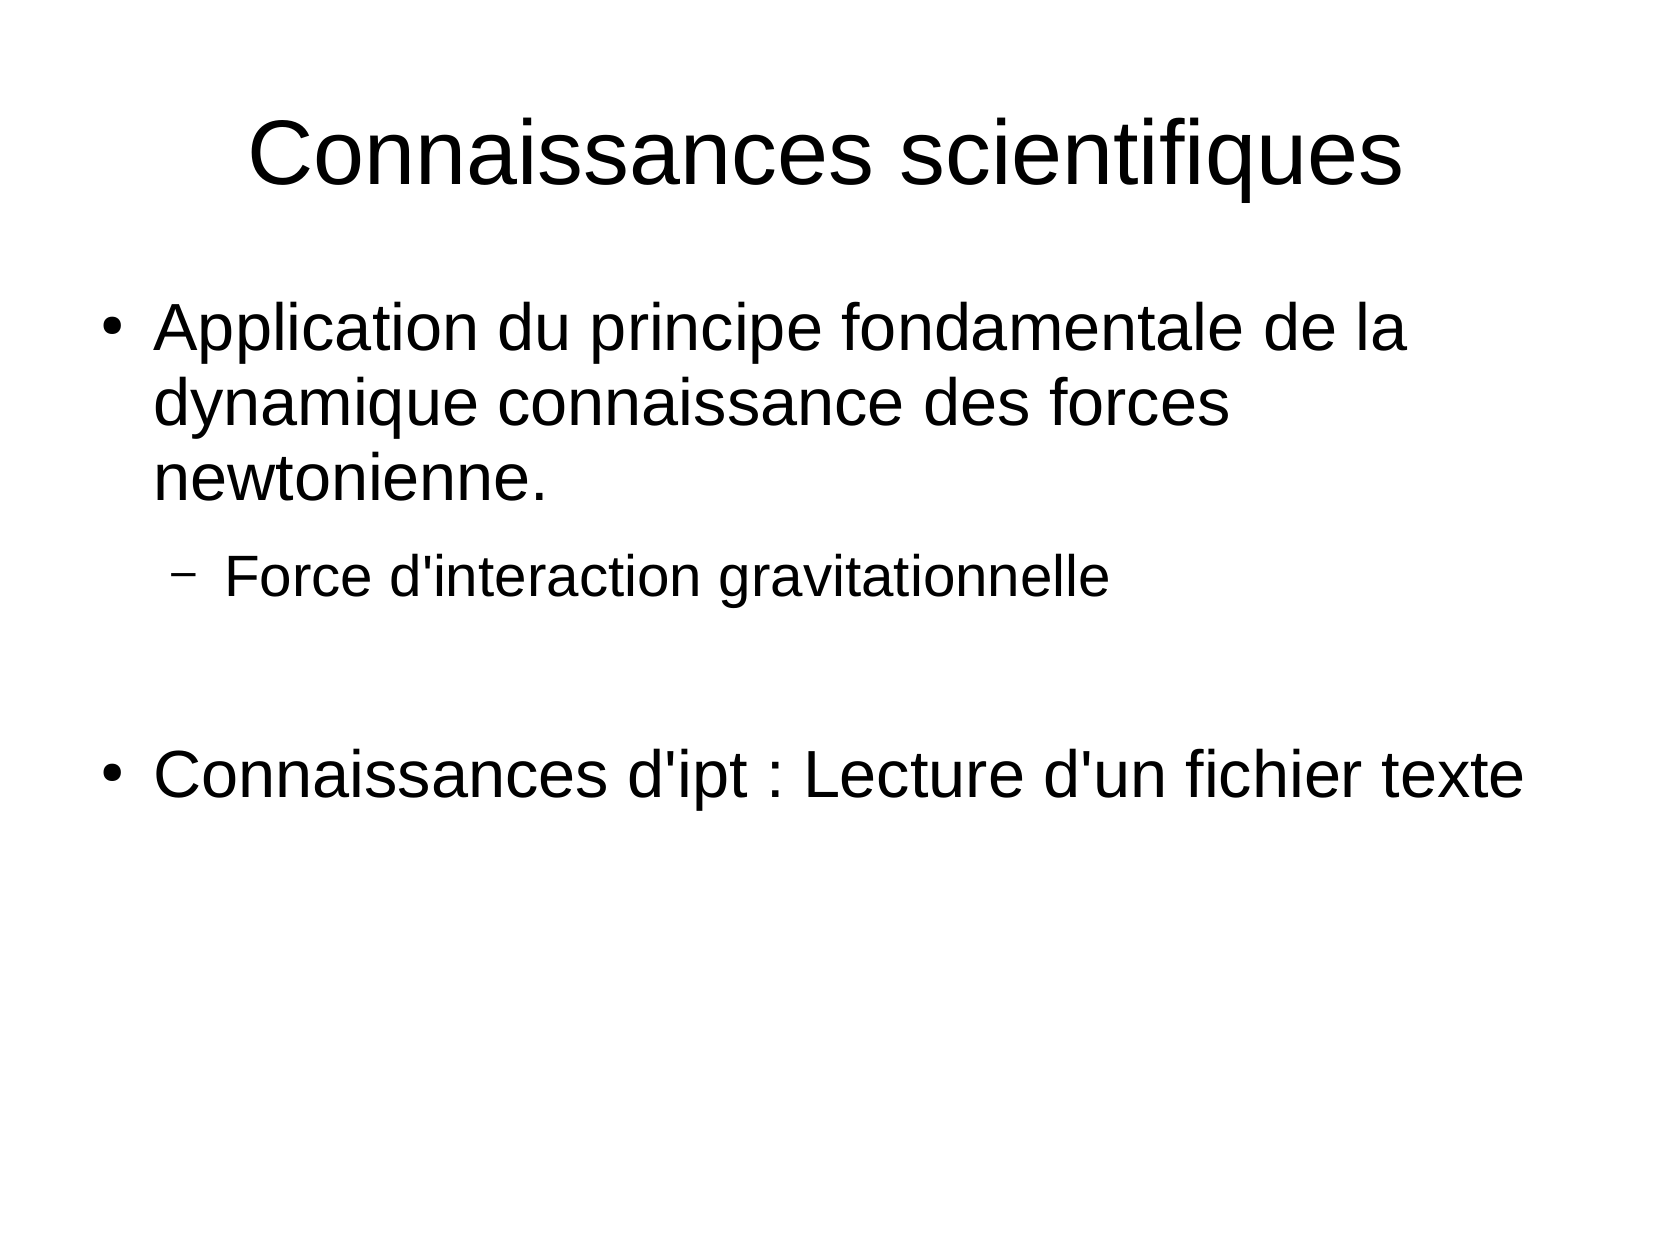

# Connaissances scientifiques
Application du principe fondamentale de la dynamique connaissance des forces newtonienne.
Force d'interaction gravitationnelle
Connaissances d'ipt : Lecture d'un fichier texte